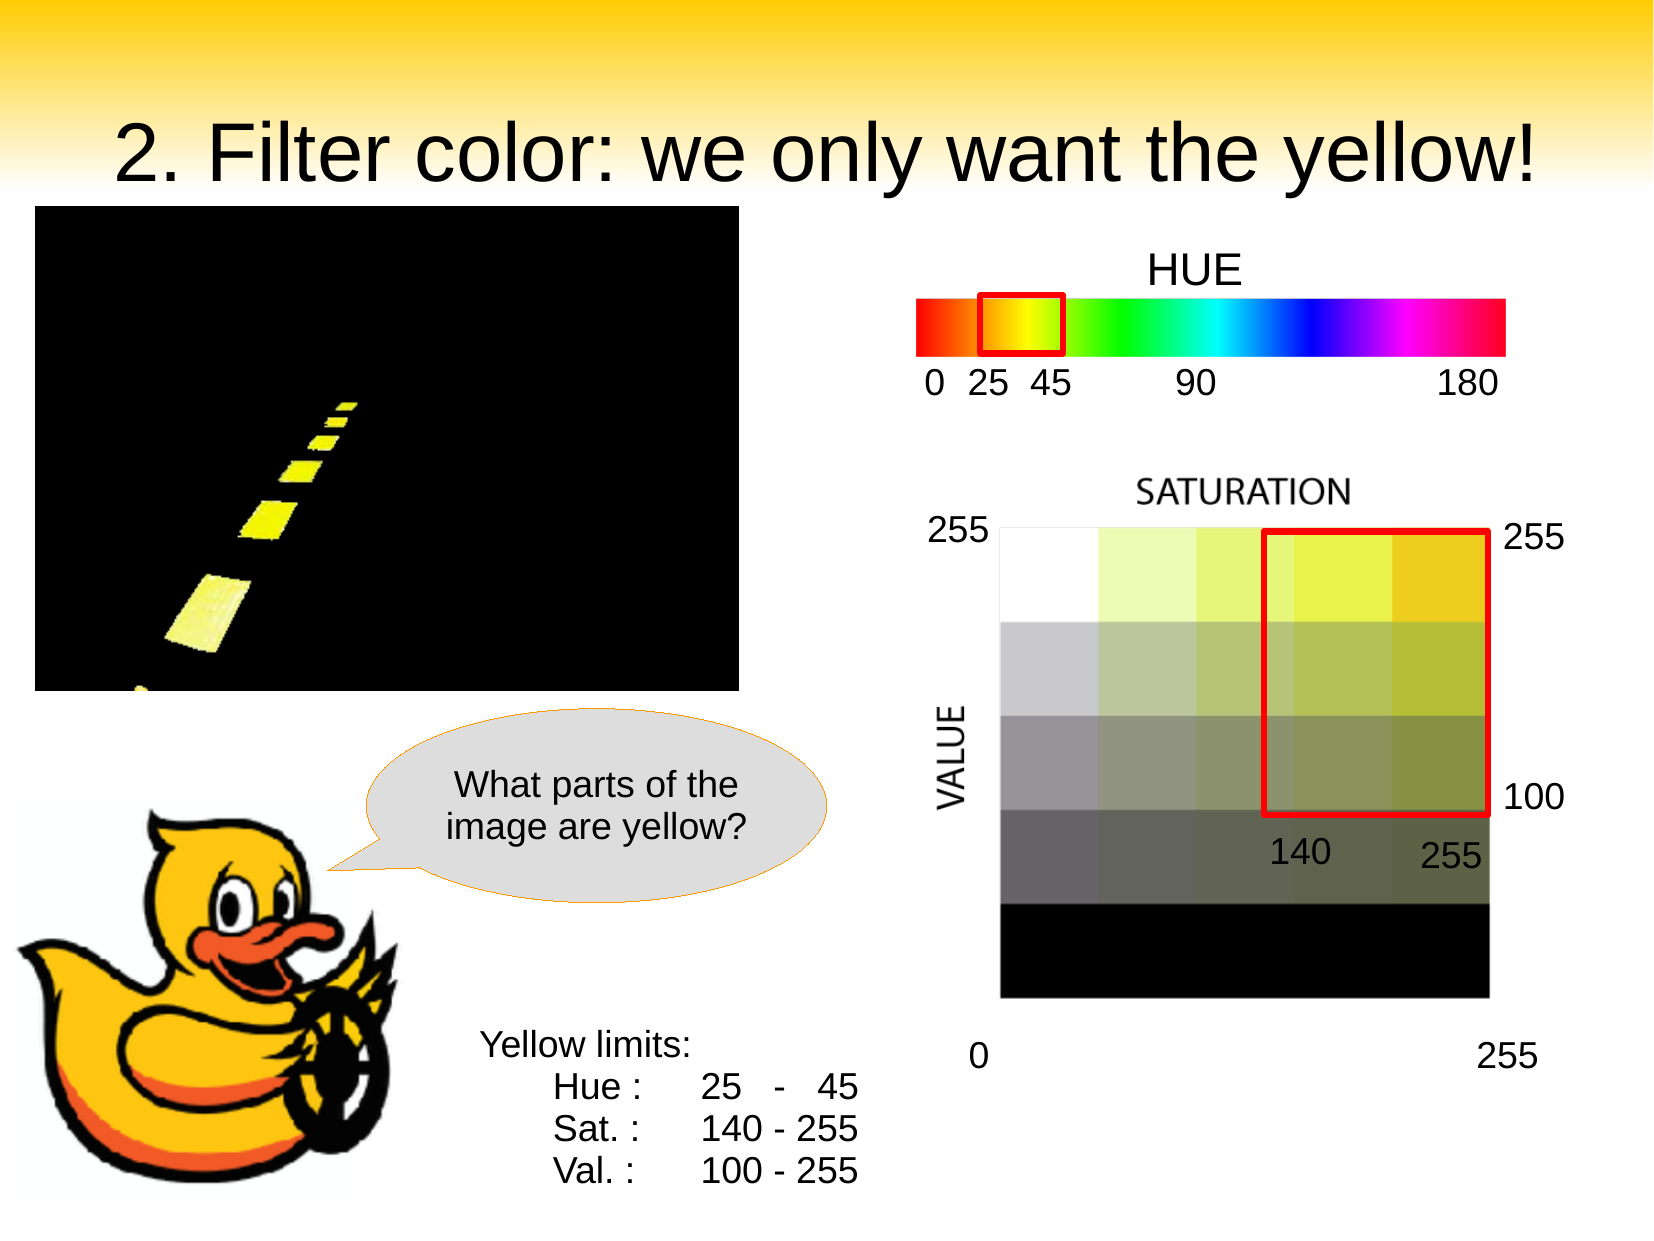

# 2. Filter color: we only want the yellow!
HUE
0 90 180
255
0
255
25 45
255
What parts of the
image are yellow?
100
140
255
Yellow limits:
	Hue : 	25 - 45
	Sat. : 	140 - 255
	Val. : 	100 - 255